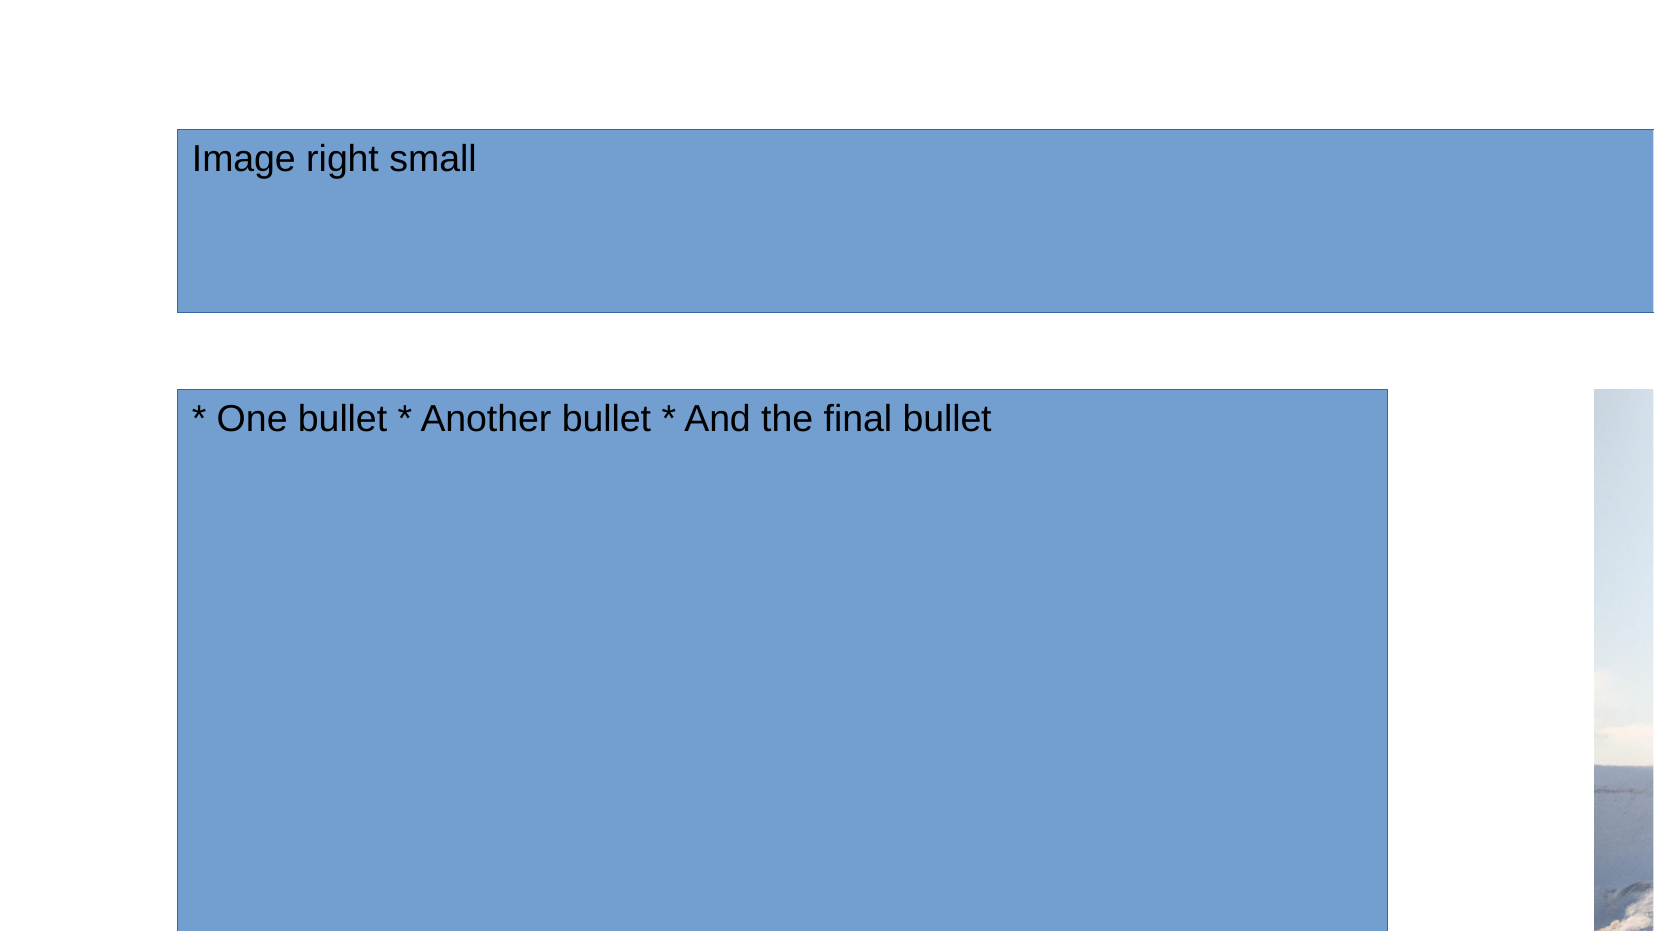

Image right small
* One bullet * Another bullet * And the final bullet